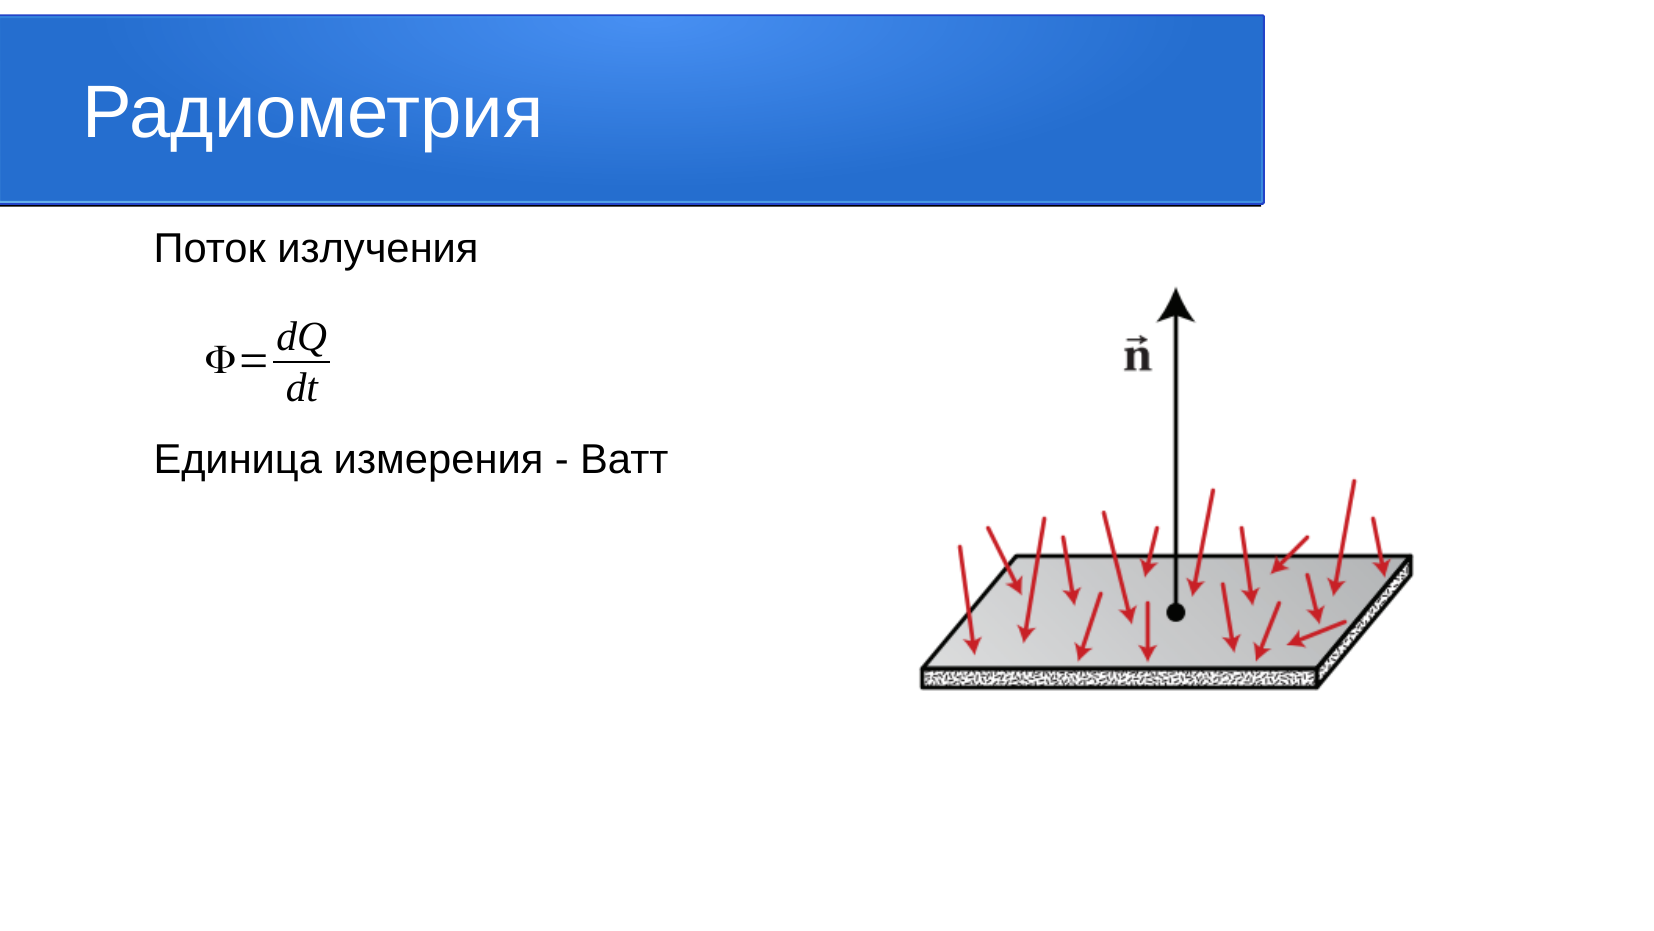

# Радиометрия
Поток излучения
Единица измерения - Ватт